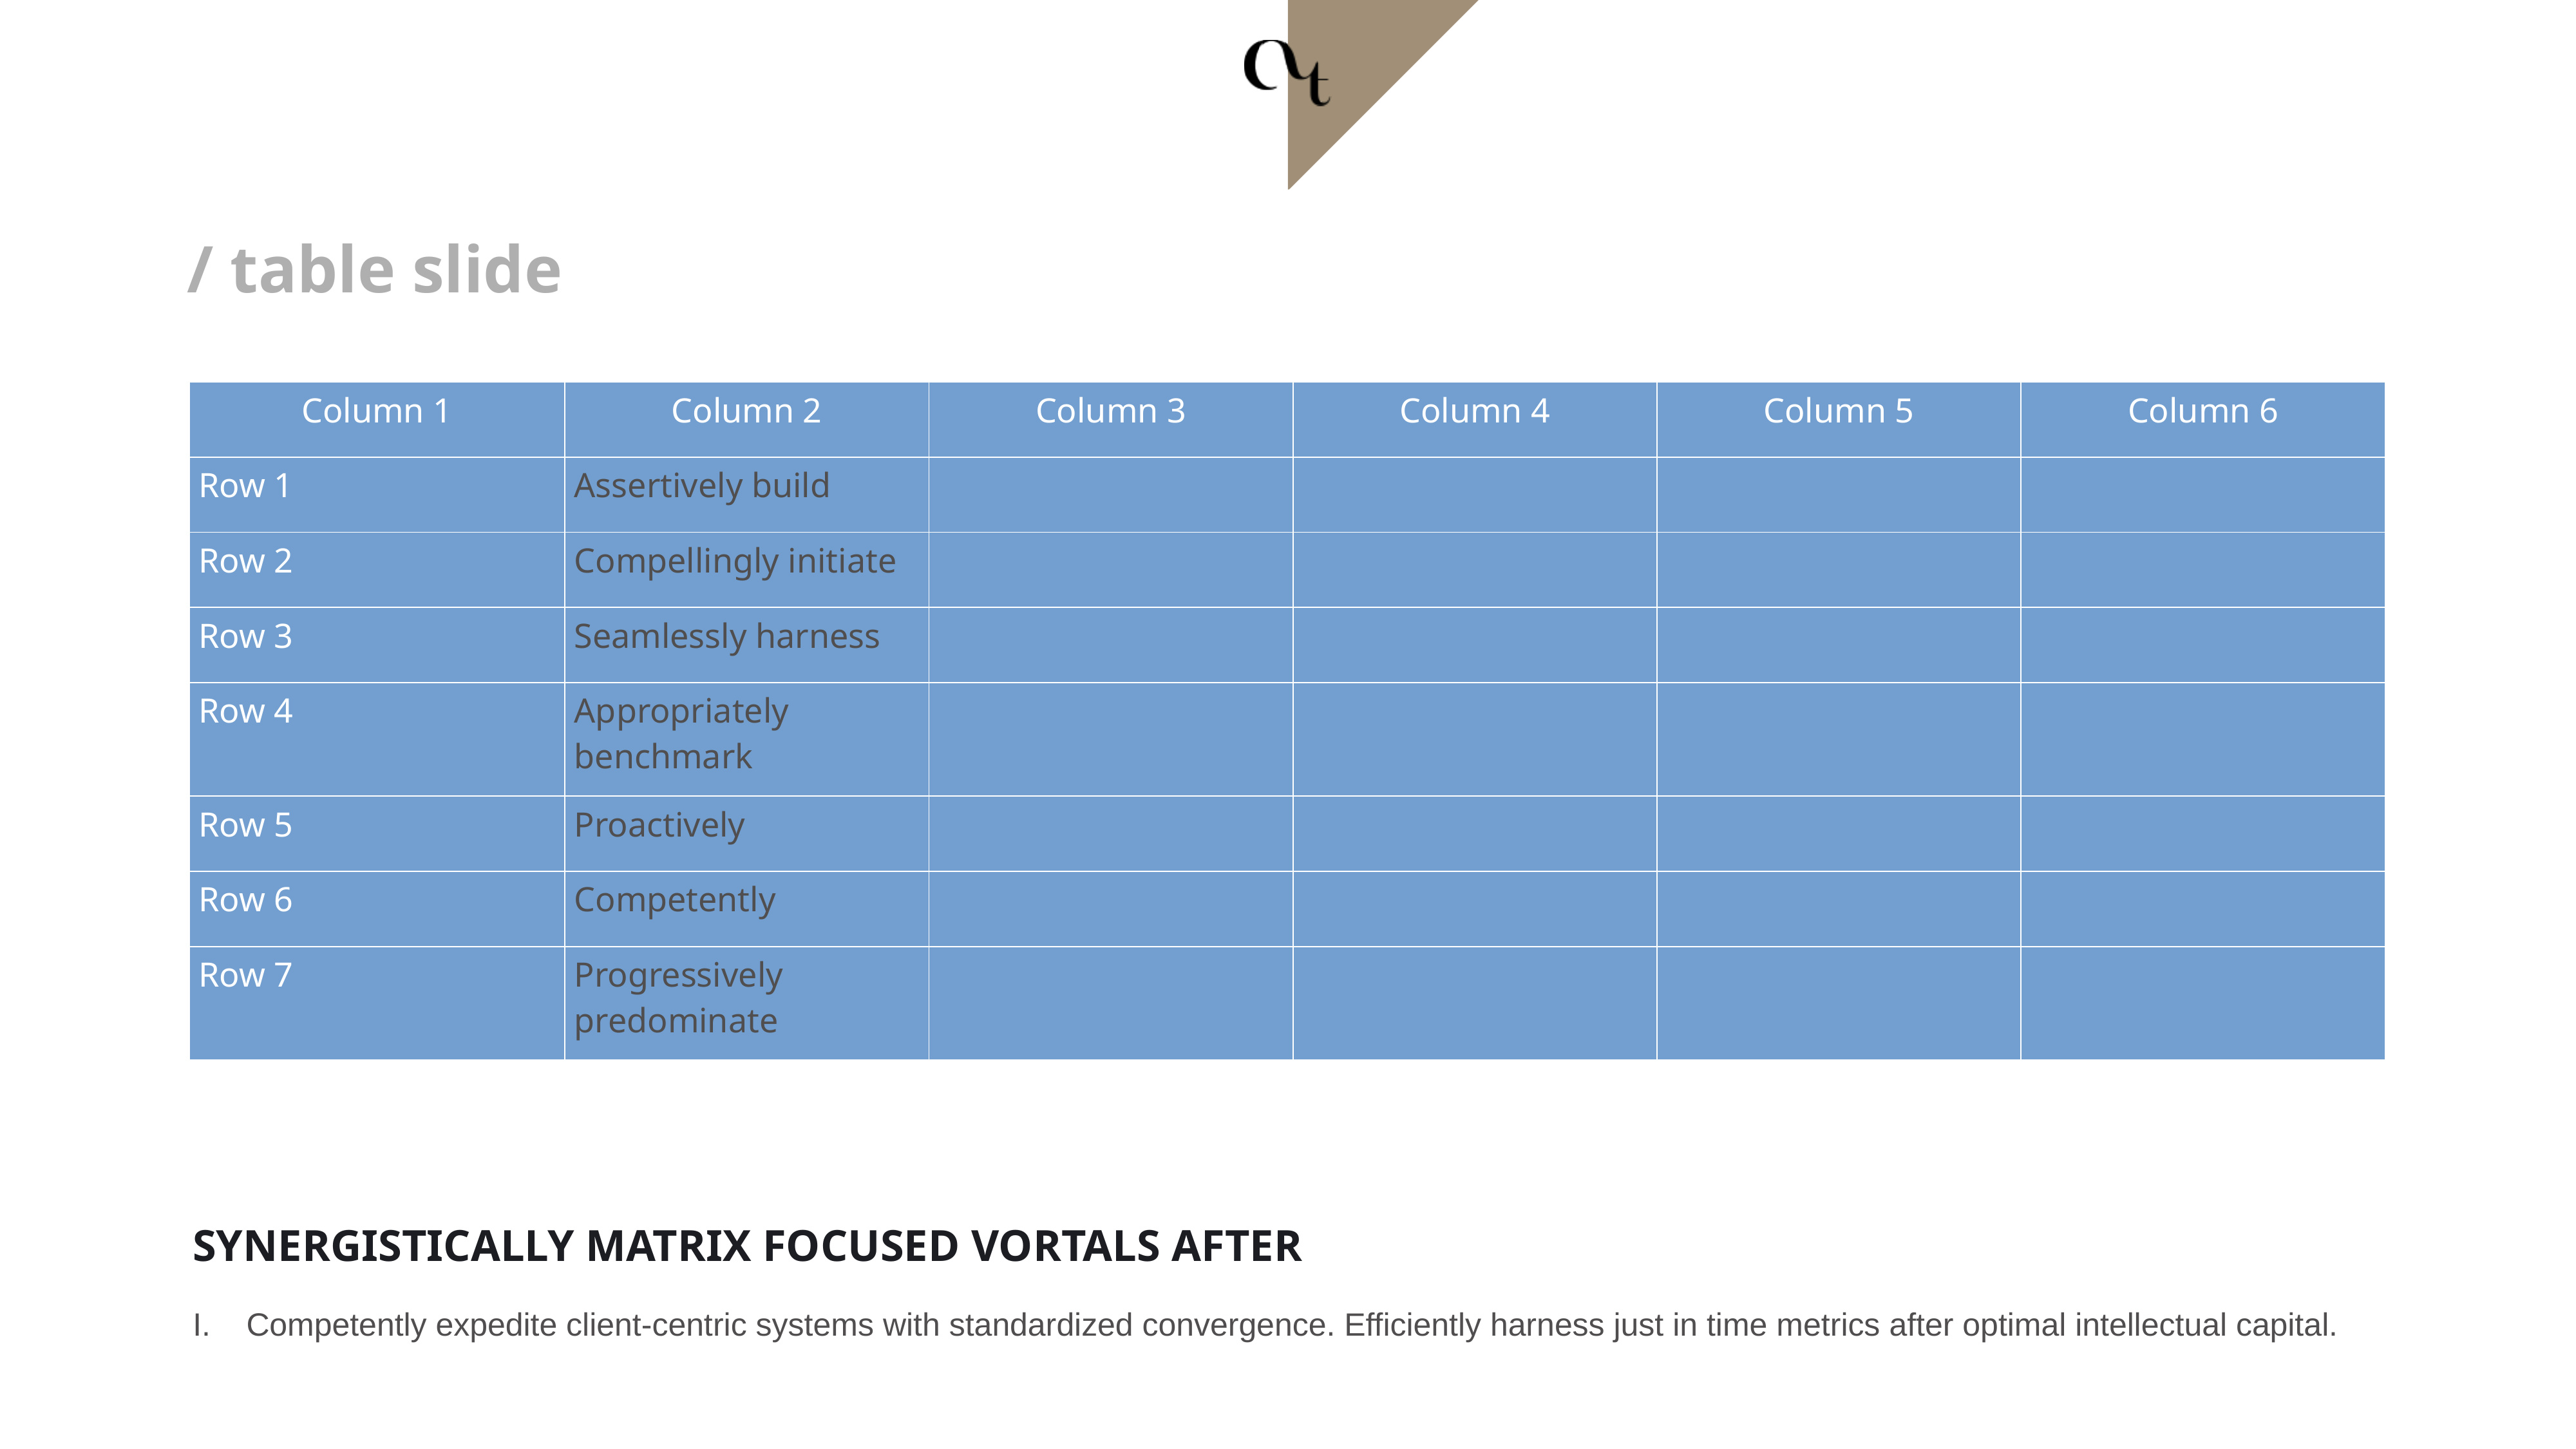

SLIDE
# / table slide
| Column 1 | Column 2 | Column 3 | Column 4 | Column 5 | Column 6 |
| --- | --- | --- | --- | --- | --- |
| Row 1 | Assertively build | | | | |
| Row 2 | Compellingly initiate | | | | |
| Row 3 | Seamlessly harness | | | | |
| Row 4 | Appropriately benchmark | | | | |
| Row 5 | Proactively | | | | |
| Row 6 | Competently | | | | |
| Row 7 | Progressively predominate | | | | |
SYNERGISTICALLY MATRIX FOCUSED VORTALS AFTER
Competently expedite client-centric systems with standardized convergence. Efficiently harness just in time metrics after optimal intellectual capital.